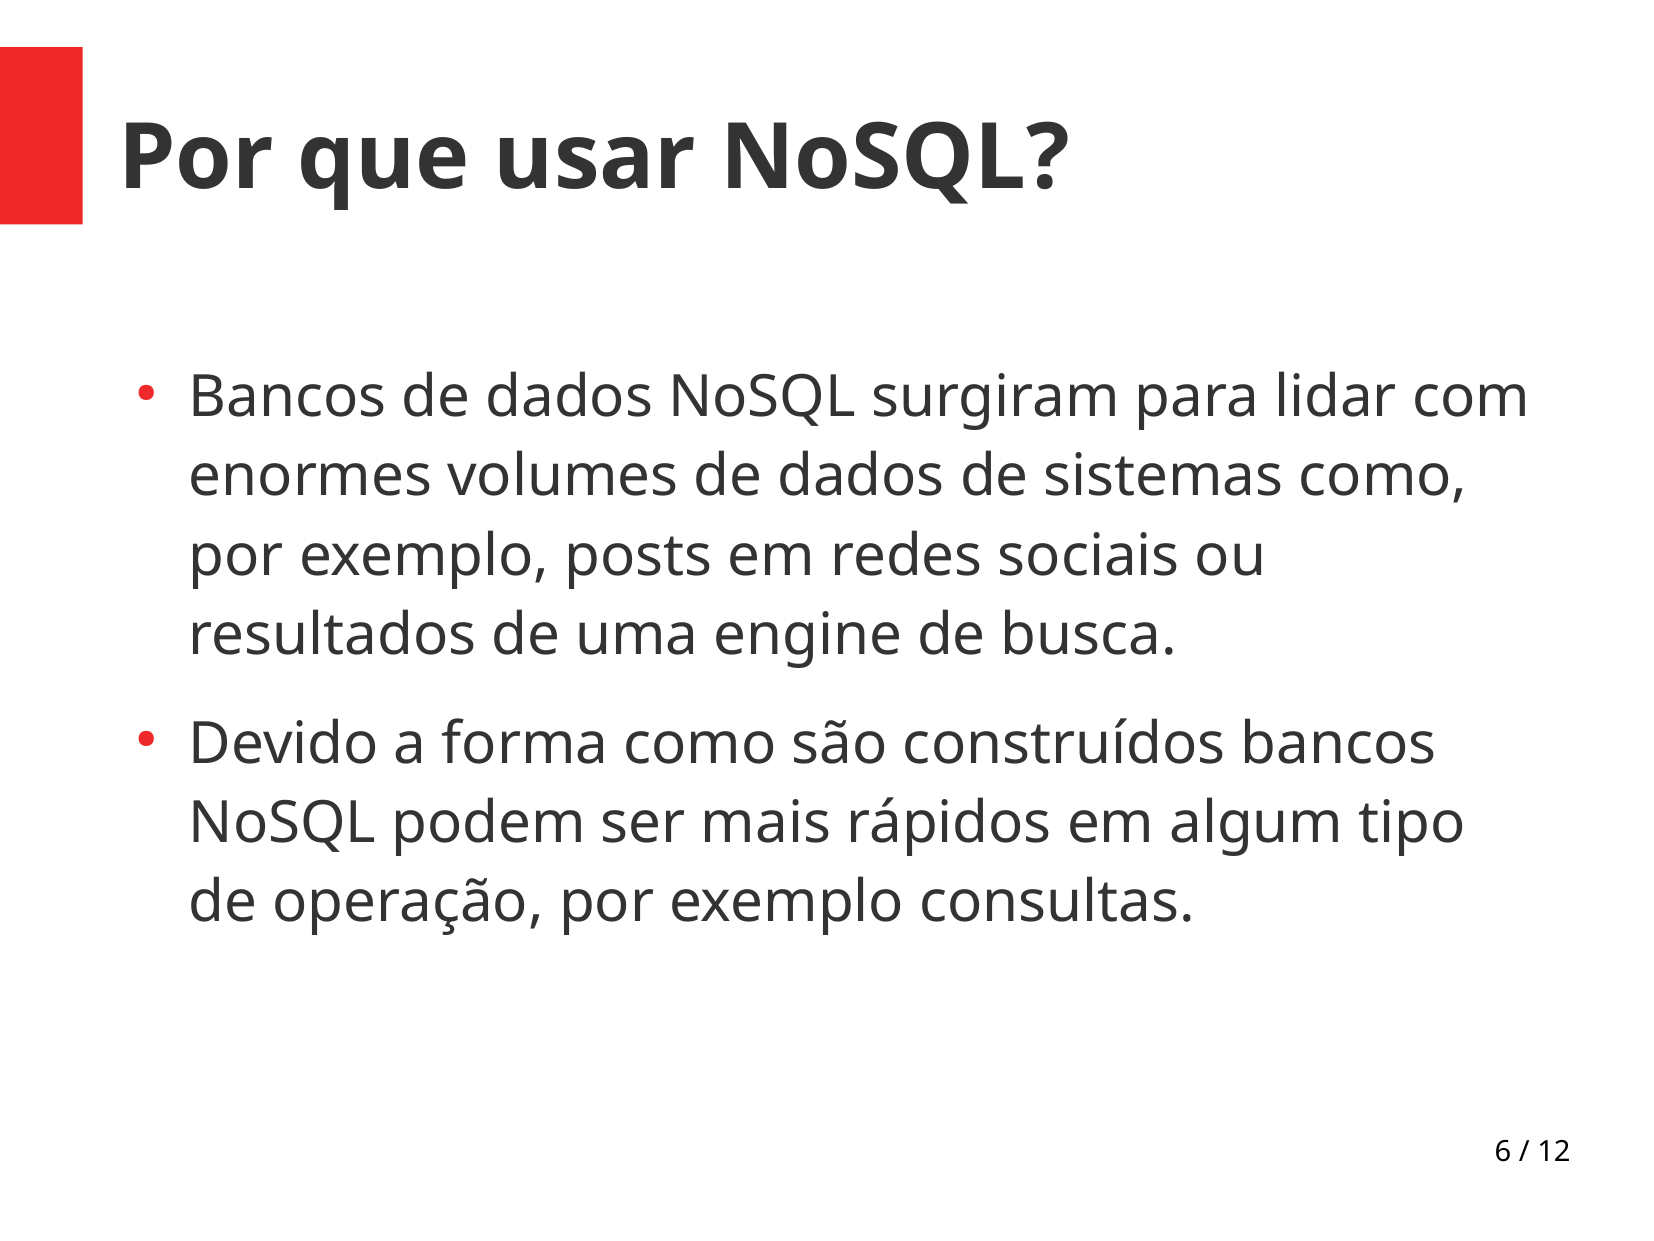

# Por que usar NoSQL?
Bancos de dados NoSQL surgiram para lidar com enormes volumes de dados de sistemas como, por exemplo, posts em redes sociais ou resultados de uma engine de busca.
Devido a forma como são construídos bancos NoSQL podem ser mais rápidos em algum tipo de operação, por exemplo consultas.
6